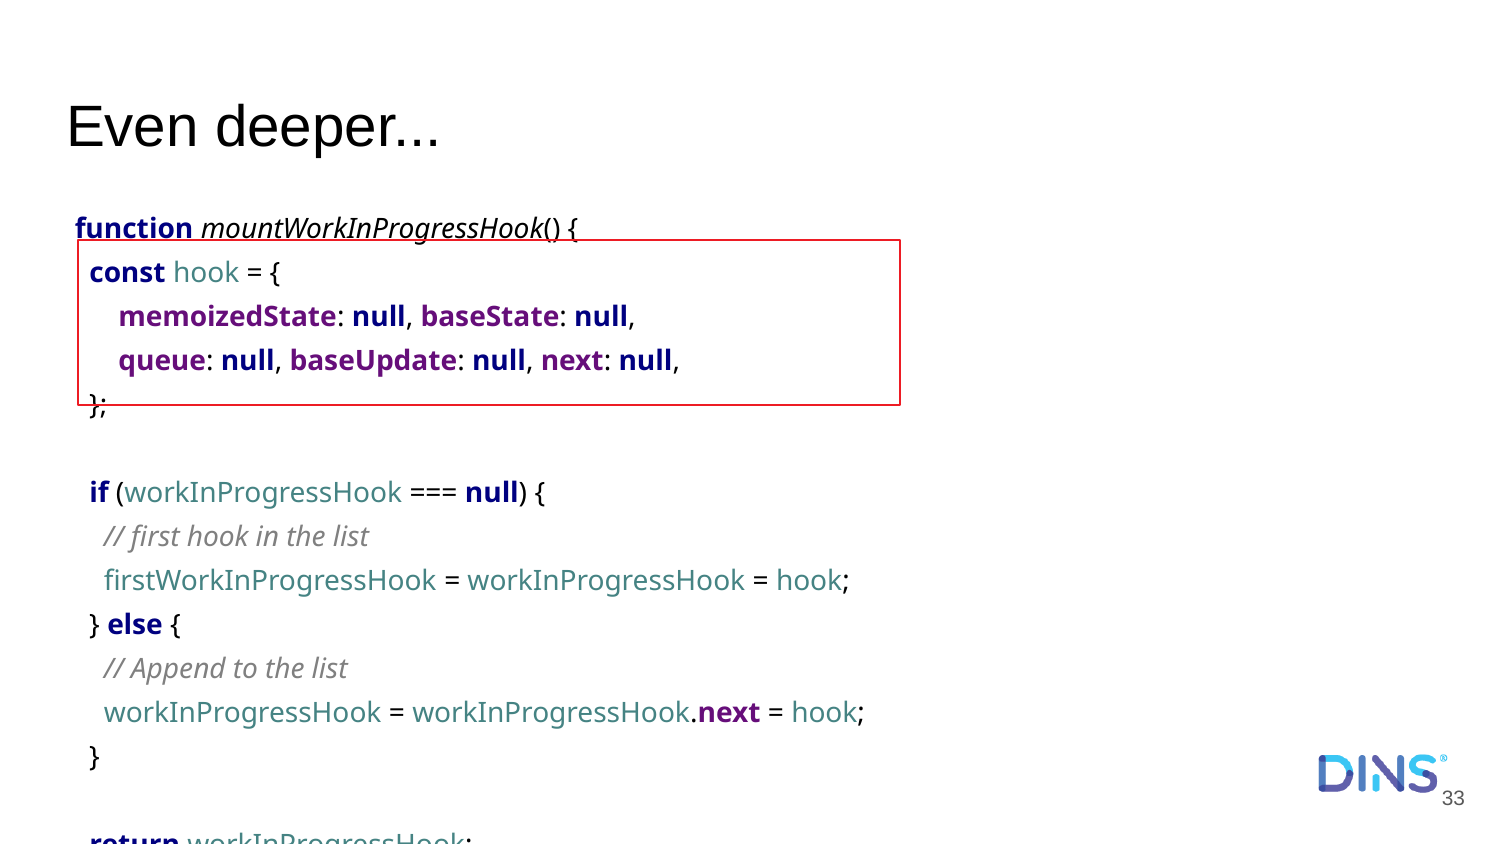

Even deeper...
#
function mountWorkInProgressHook() {
 const hook = {
 memoizedState: null, baseState: null,
 queue: null, baseUpdate: null, next: null,
 };
 if (workInProgressHook === null) {
 // first hook in the list
 firstWorkInProgressHook = workInProgressHook = hook;
 } else {
 // Append to the list
 workInProgressHook = workInProgressHook.next = hook;
 }
 return workInProgressHook;
}
33